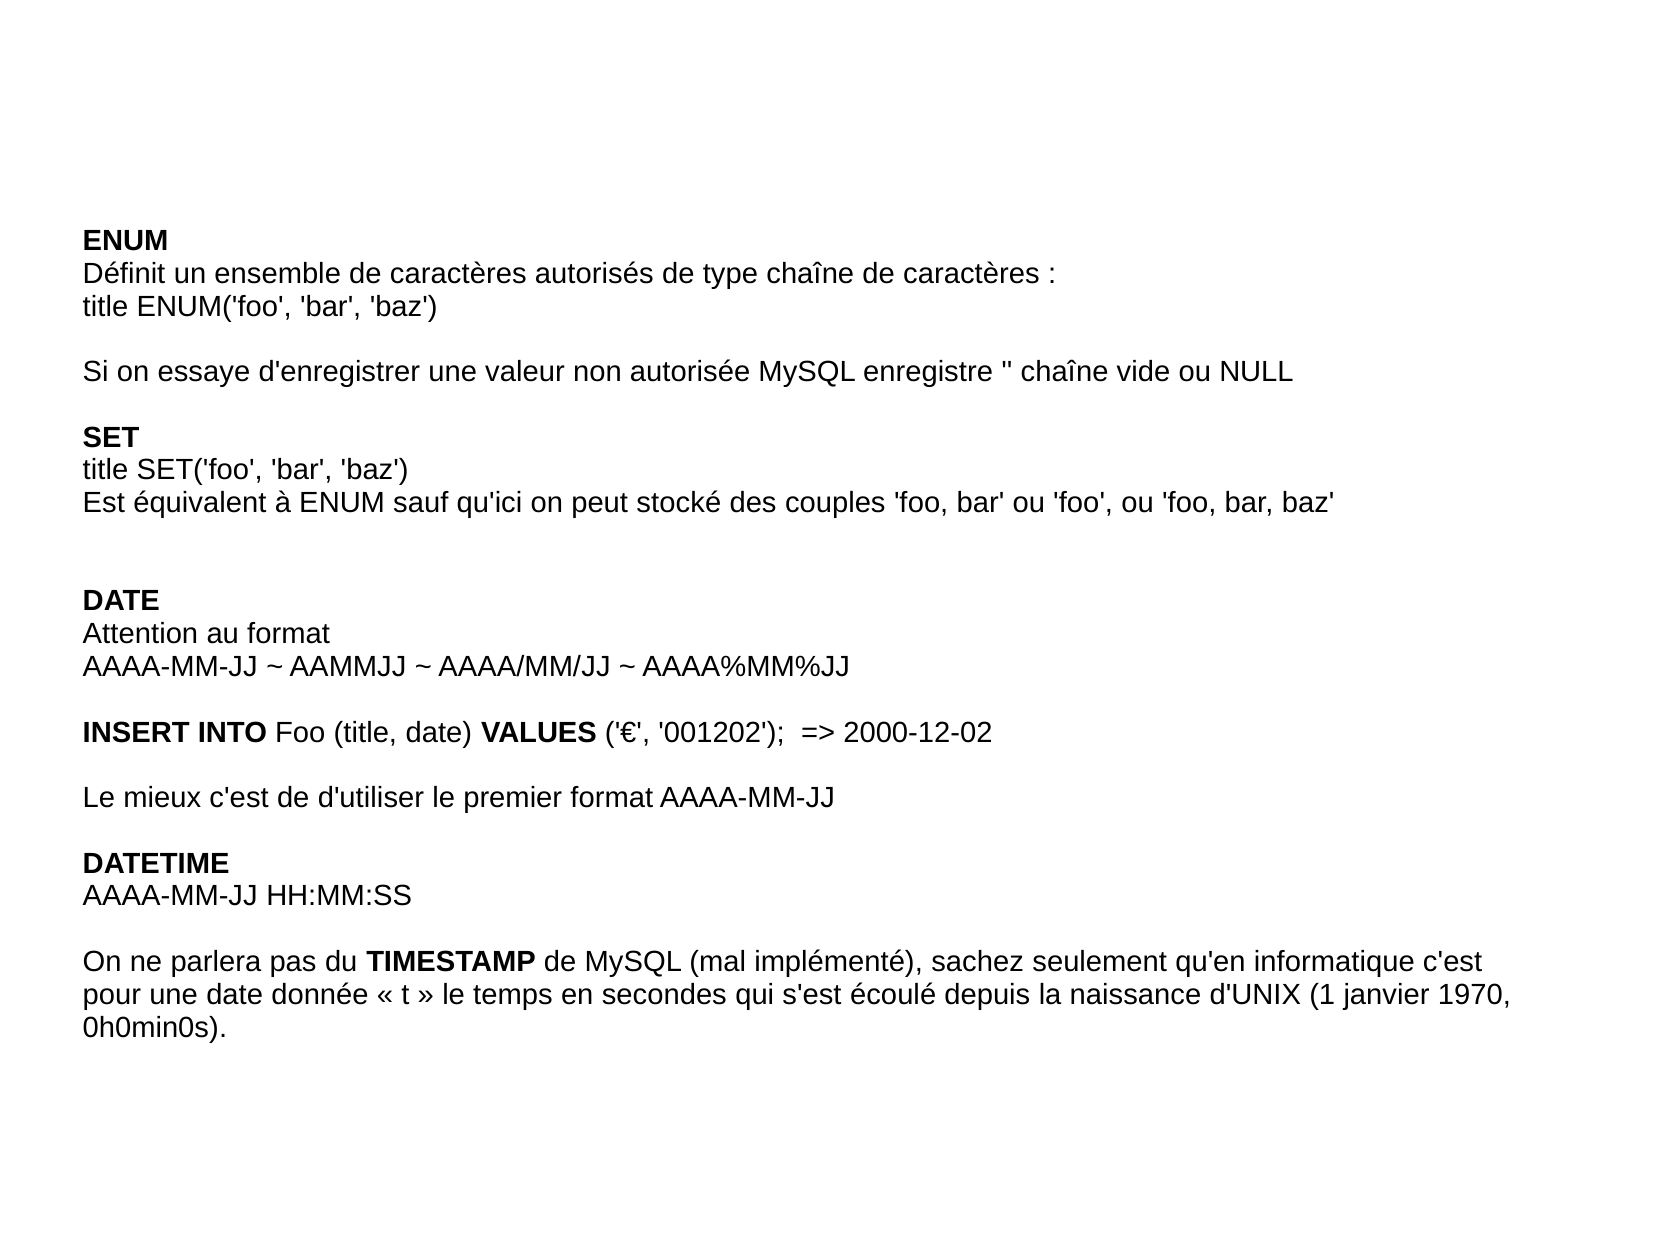

# ENUM
Définit un ensemble de caractères autorisés de type chaîne de caractères :
title ENUM('foo', 'bar', 'baz')
Si on essaye d'enregistrer une valeur non autorisée MySQL enregistre '' chaîne vide ou NULL
SET
title SET('foo', 'bar', 'baz')
Est équivalent à ENUM sauf qu'ici on peut stocké des couples 'foo, bar' ou 'foo', ou 'foo, bar, baz'
DATE
Attention au format
AAAA-MM-JJ ~ AAMMJJ ~ AAAA/MM/JJ ~ AAAA%MM%JJ
INSERT INTO Foo (title, date) VALUES ('€', '001202'); => 2000-12-02
Le mieux c'est de d'utiliser le premier format AAAA-MM-JJ
DATETIME
AAAA-MM-JJ HH:MM:SS
On ne parlera pas du TIMESTAMP de MySQL (mal implémenté), sachez seulement qu'en informatique c'est pour une date donnée « t » le temps en secondes qui s'est écoulé depuis la naissance d'UNIX (1 janvier 1970, 0h0min0s).